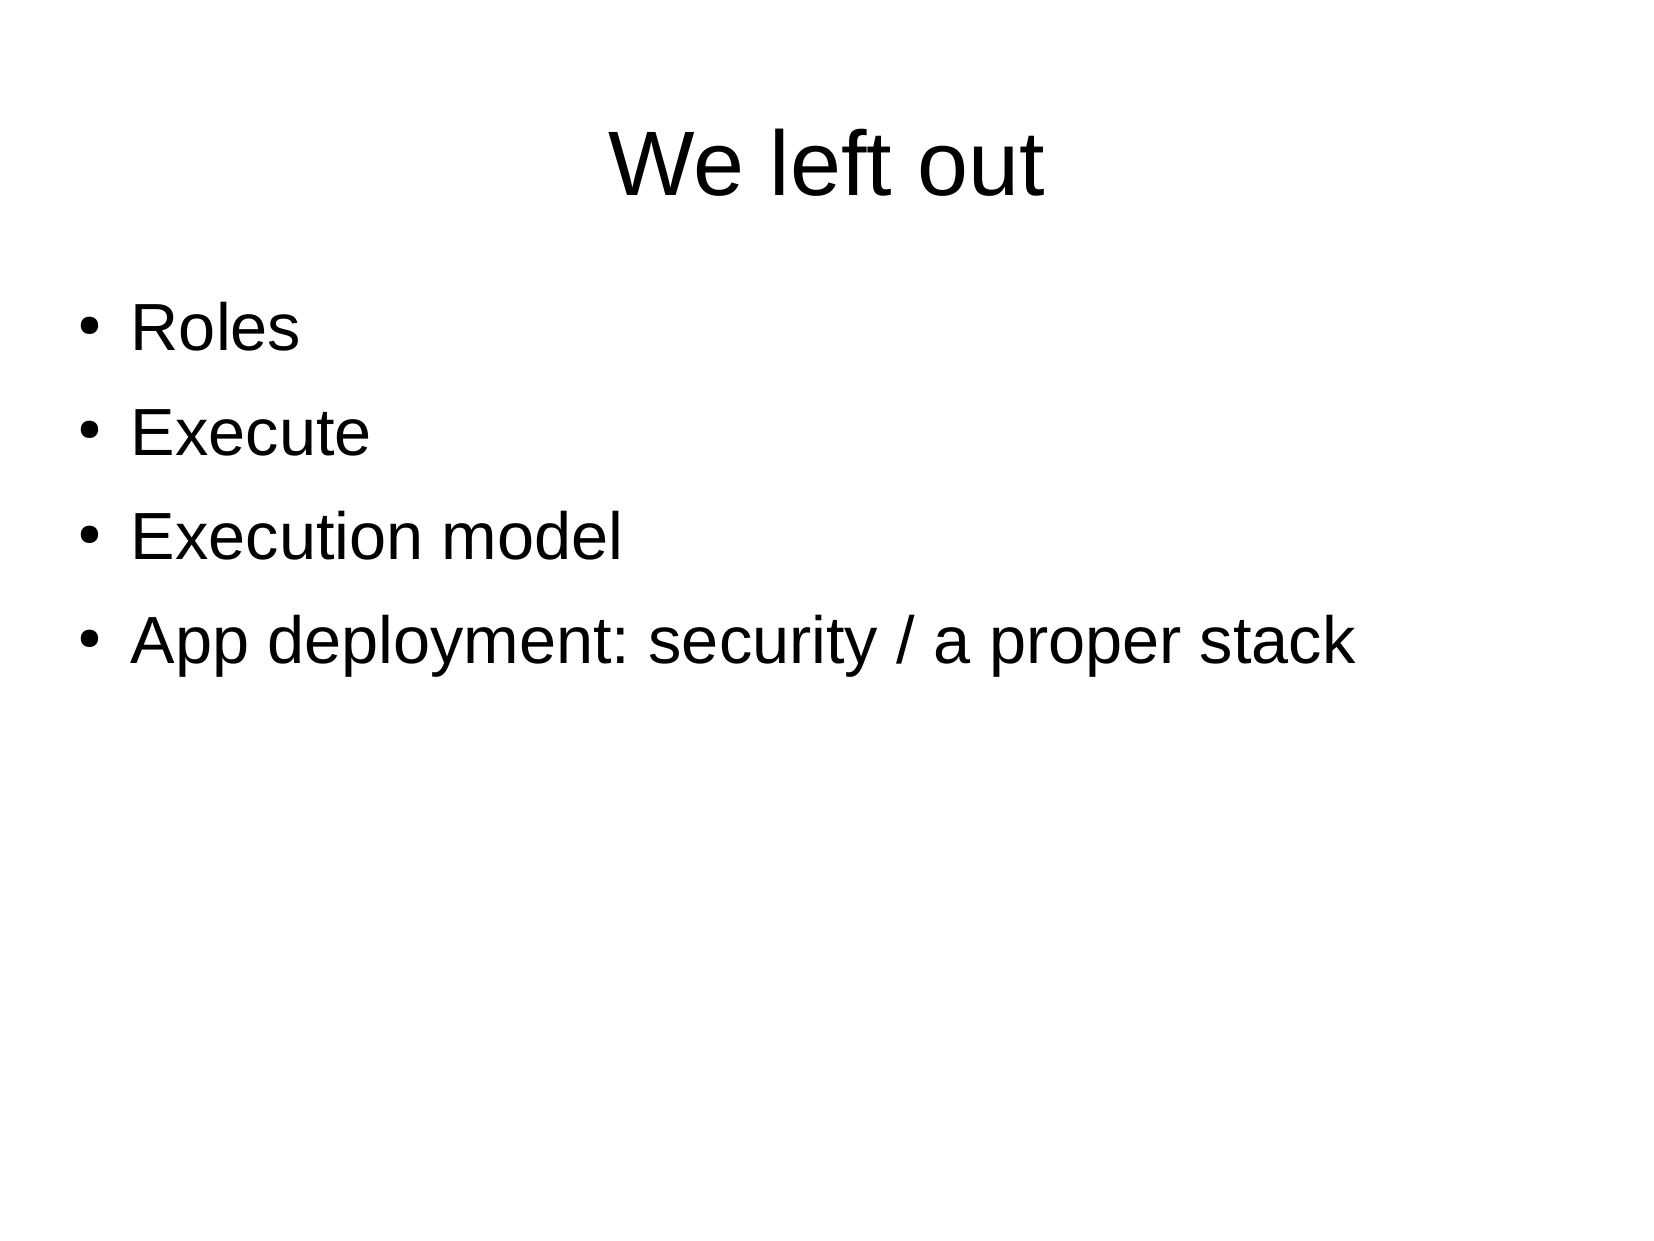

# We left out
Roles
Execute
Execution model
App deployment: security / a proper stack